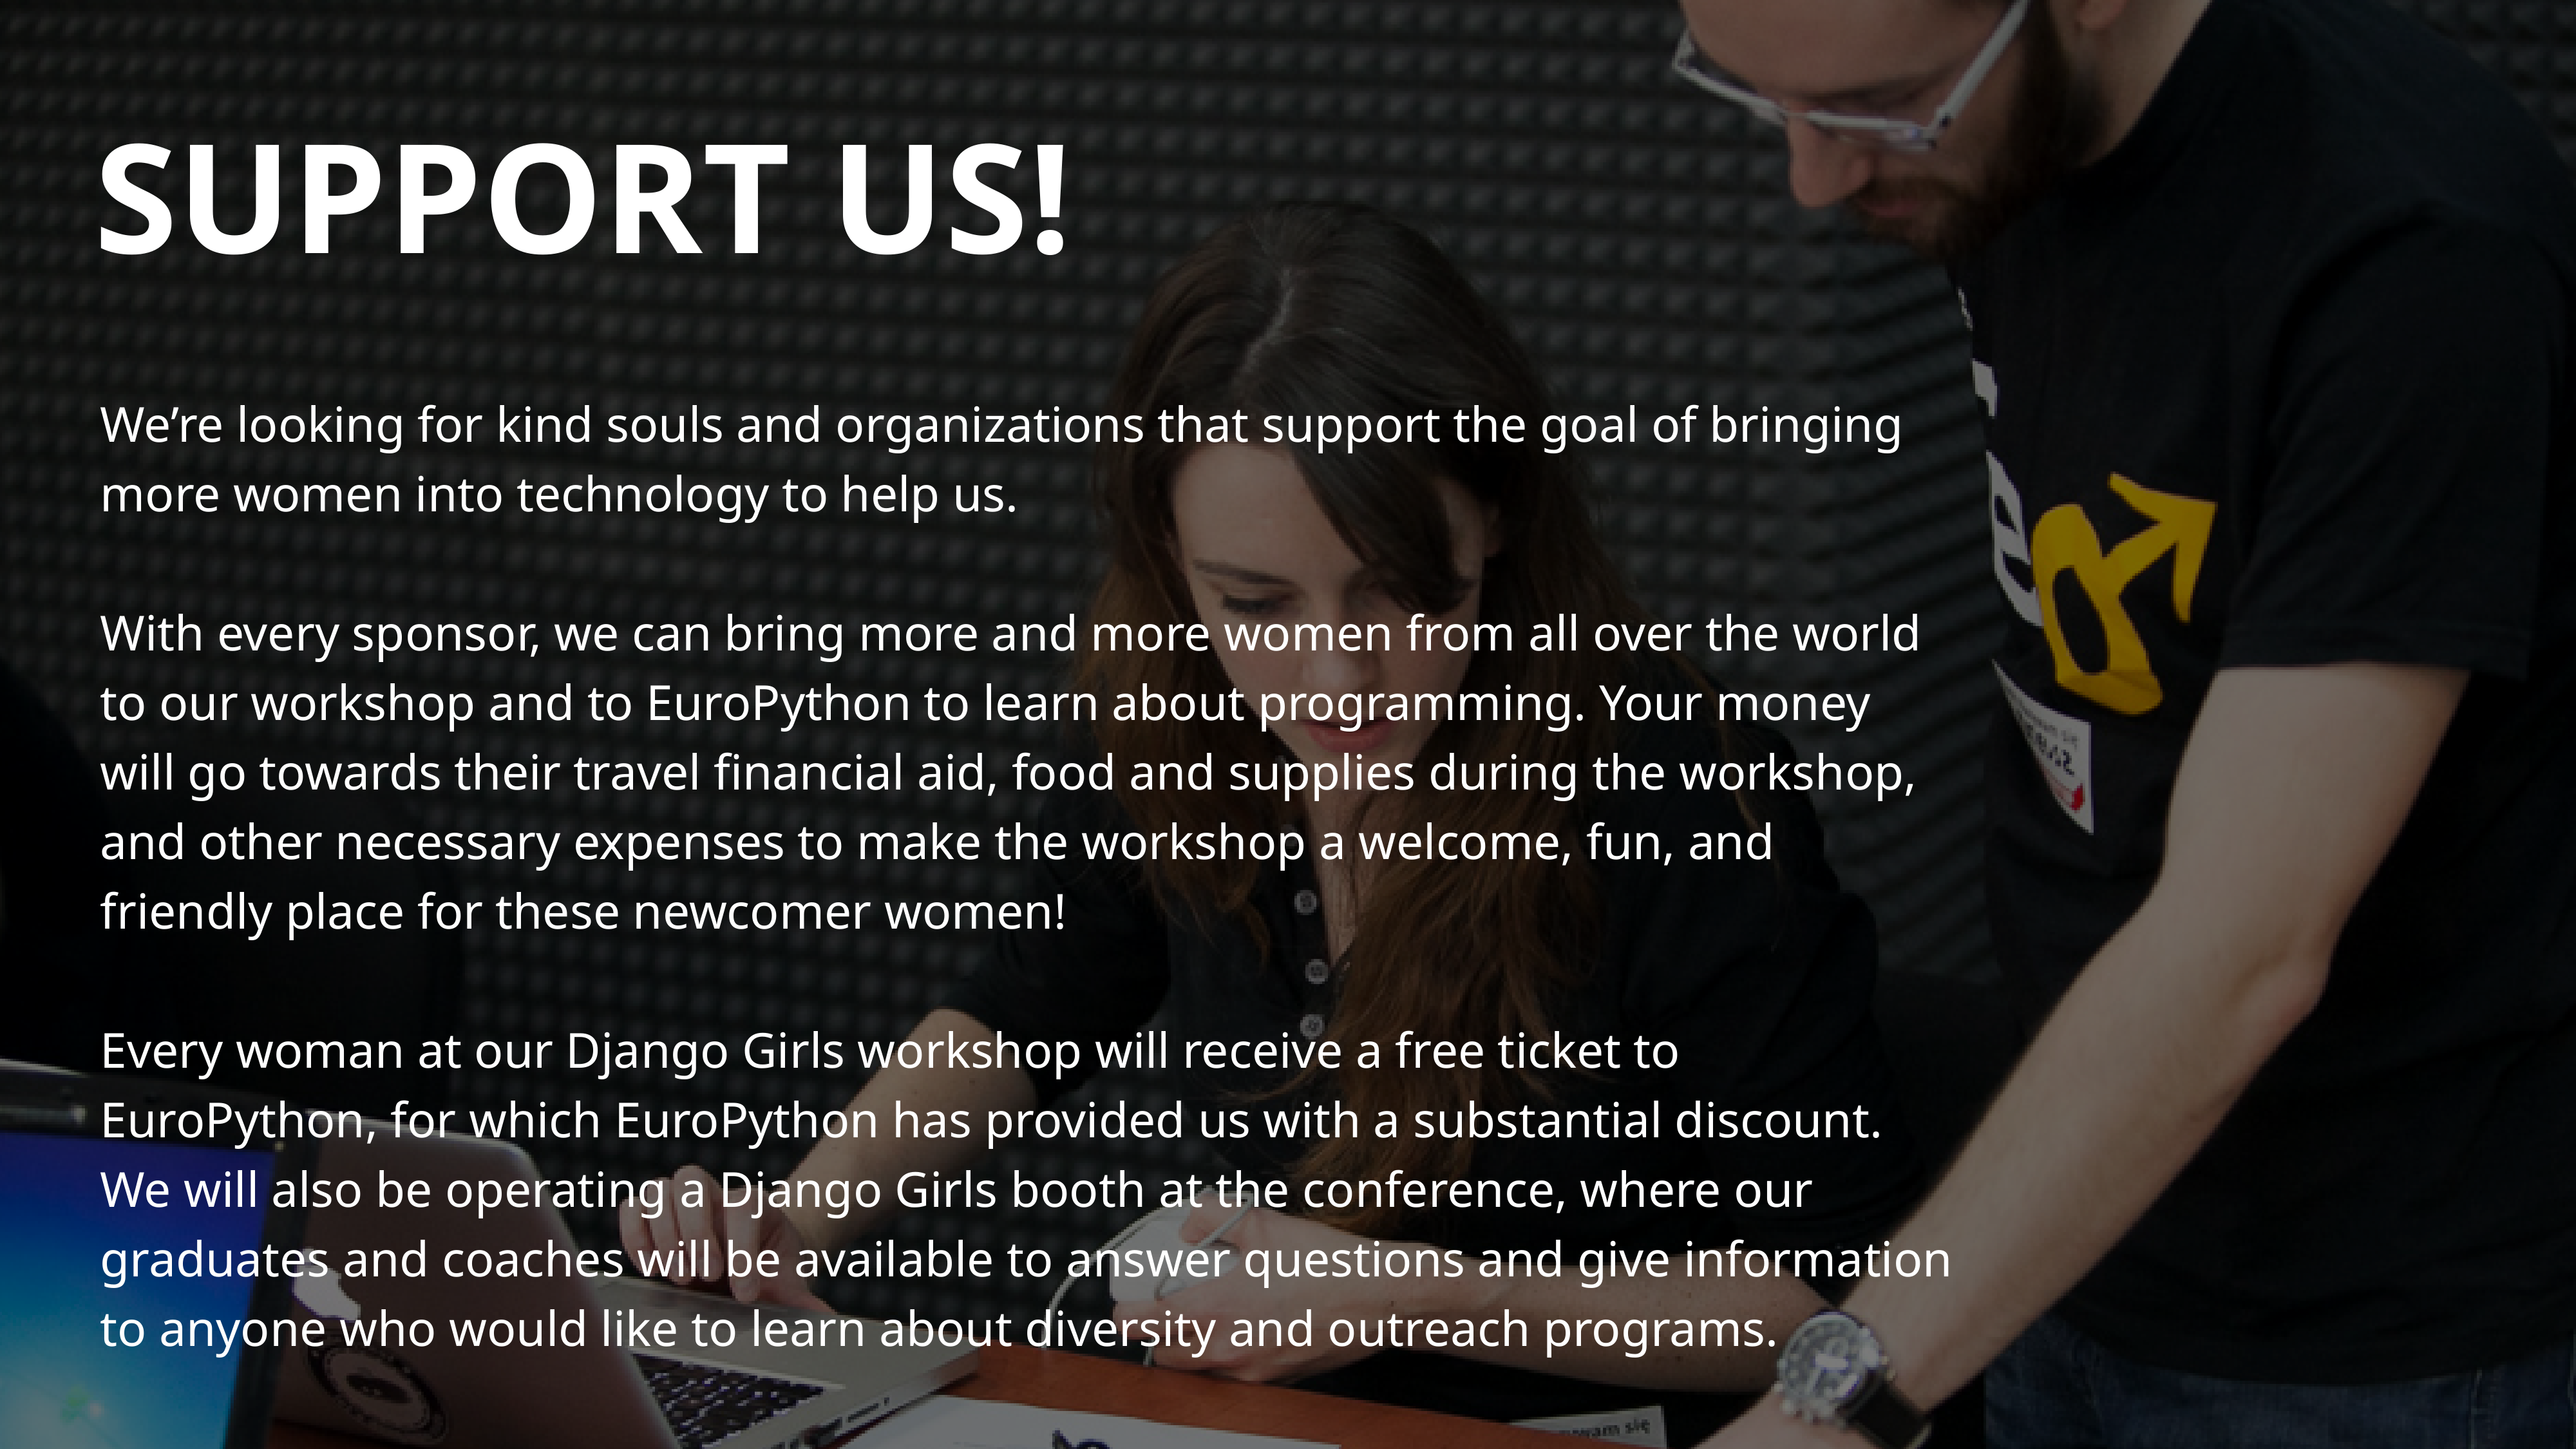

# SUPPORT US!
We’re looking for kind souls and organizations that support the goal of bringing more women into technology to help us.
With every sponsor, we can bring more and more women from all over the world to our workshop and to EuroPython to learn about programming. Your money will go towards their travel financial aid, food and supplies during the workshop, and other necessary expenses to make the workshop a welcome, fun, and friendly place for these newcomer women!
Every woman at our Django Girls workshop will receive a free ticket to EuroPython, for which EuroPython has provided us with a substantial discount. We will also be operating a Django Girls booth at the conference, where our graduates and coaches will be available to answer questions and give information to anyone who would like to learn about diversity and outreach programs.